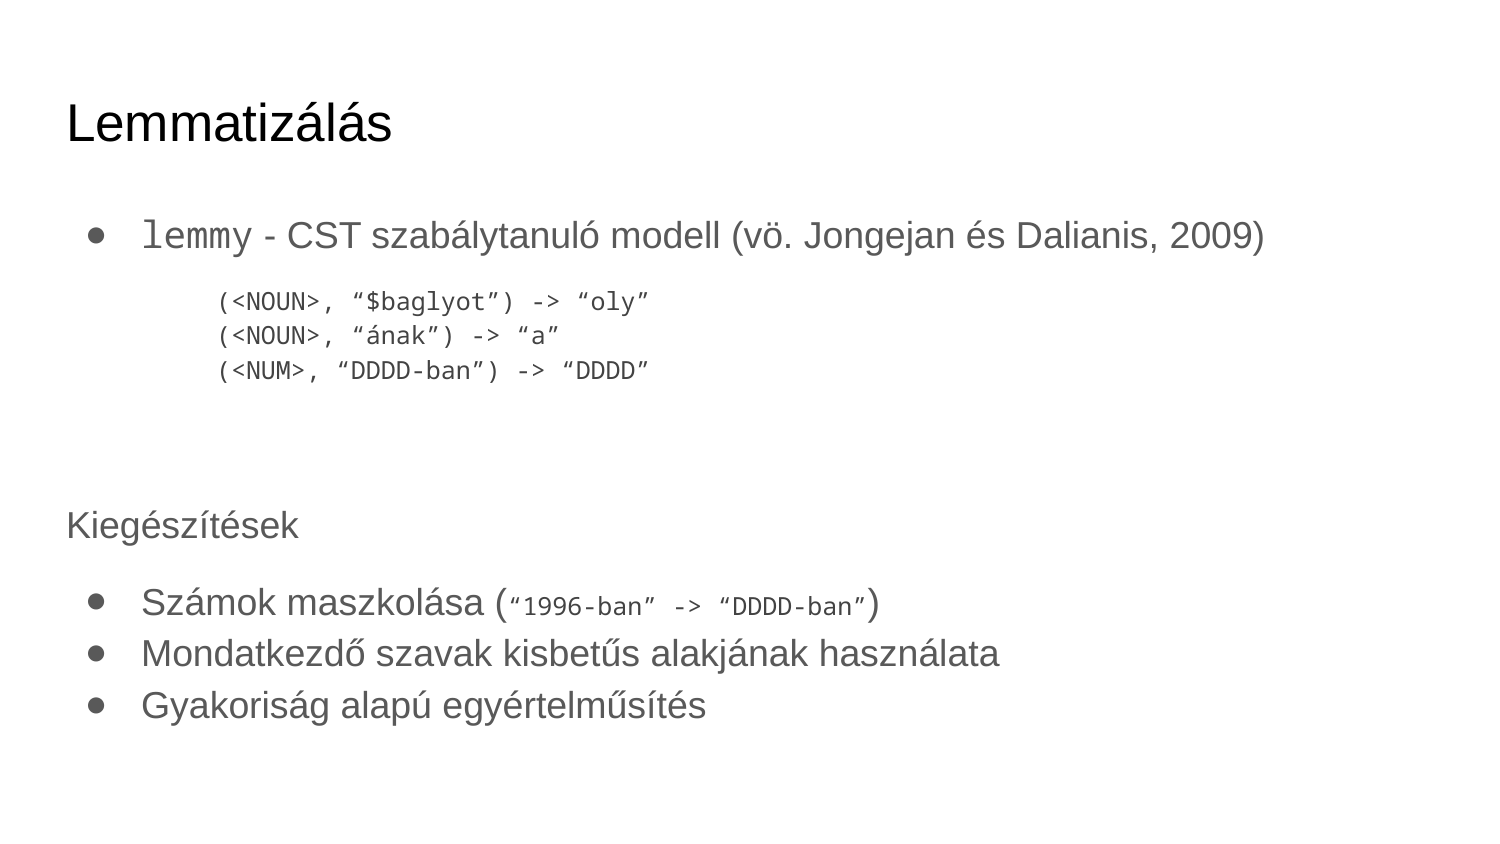

# Lemmatizálás
lemmy - CST szabálytanuló modell (vö. Jongejan és Dalianis, 2009)
(<NOUN>, “$baglyot”) -> “oly”
	(<NOUN>, “ának”) -> “a”
	(<NUM>, “DDDD-ban”) -> “DDDD”
Kiegészítések
Számok maszkolása (“1996-ban” -> “DDDD-ban”)
Mondatkezdő szavak kisbetűs alakjának használata
Gyakoriság alapú egyértelműsítés